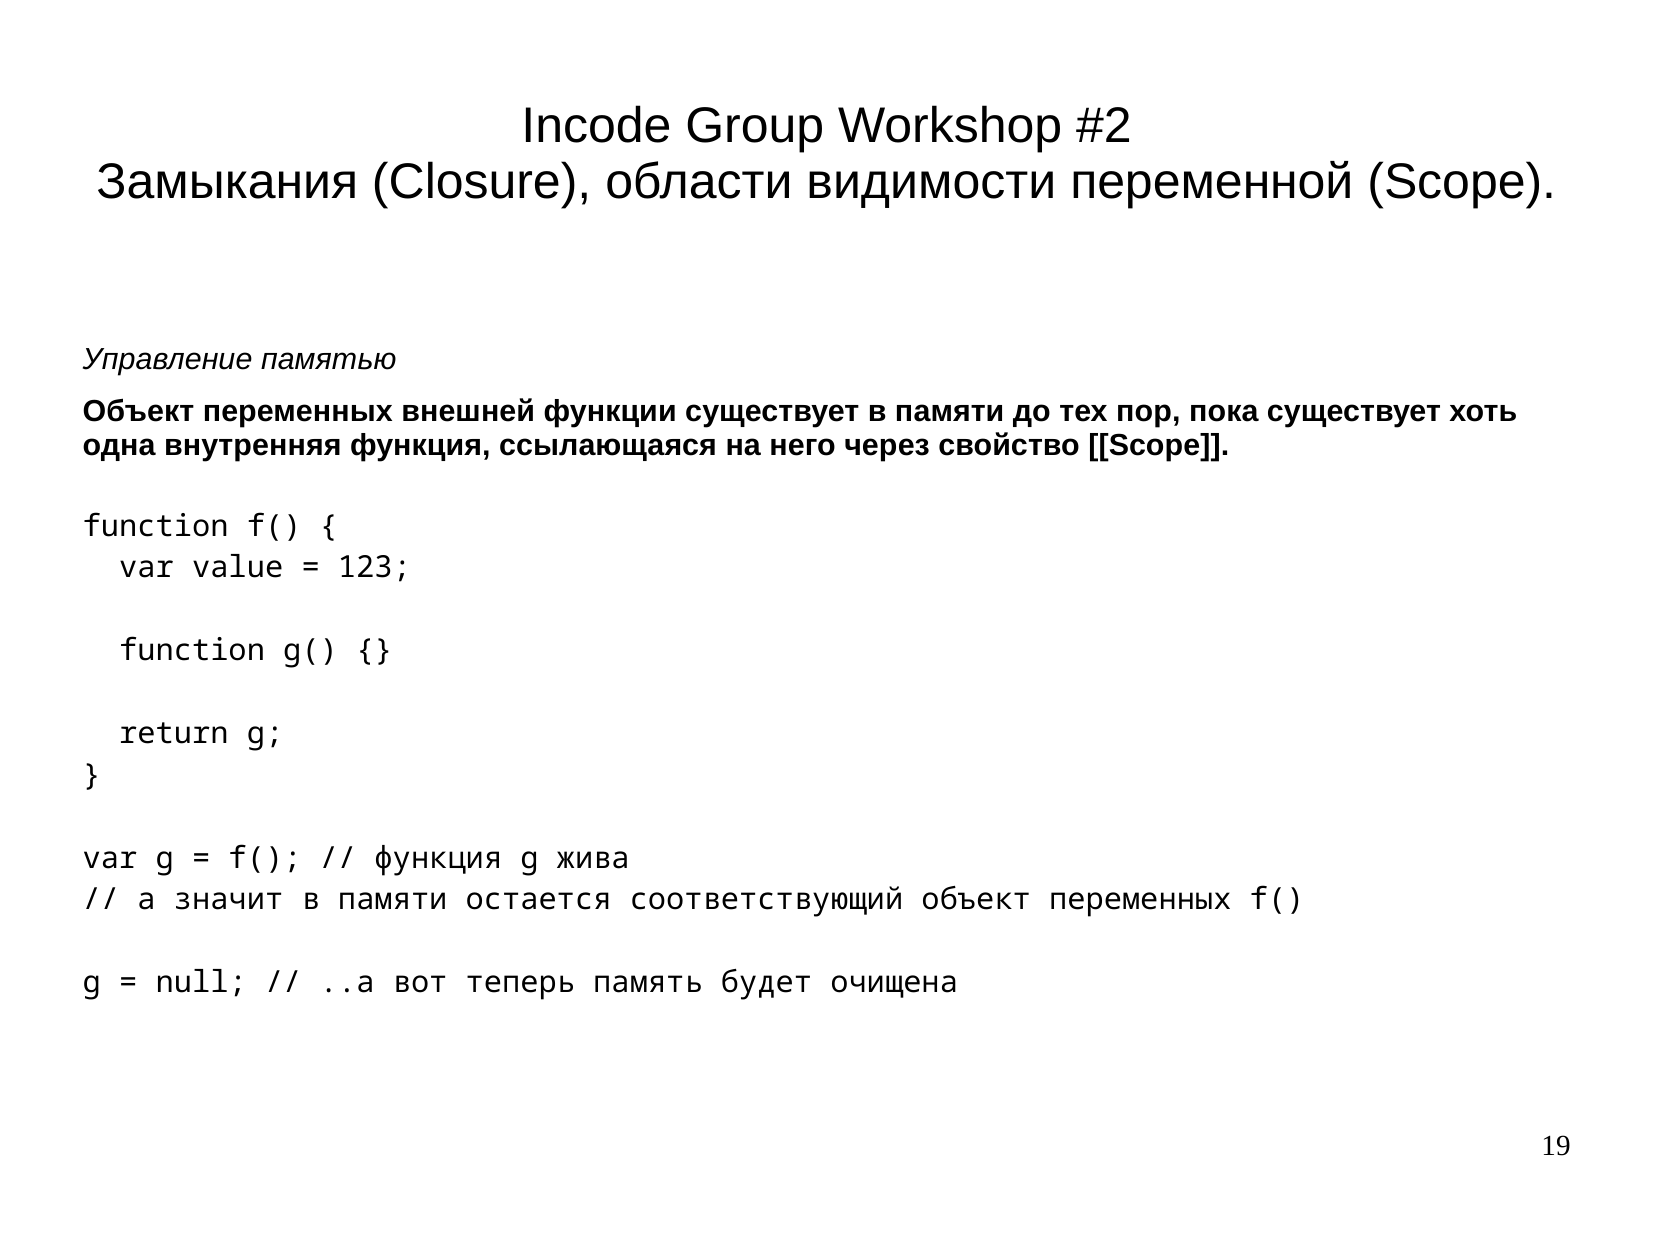

# Incode Group Workshop #2 Замыкания (Closure), области видимости переменной (Scope).
Управление памятью
Объект переменных внешней функции существует в памяти до тех пор, пока существует хоть одна внутренняя функция, ссылающаяся на него через свойство [[Scope]].
function f() {
 var value = 123;
 function g() {}
 return g;
}
var g = f(); // функция g жива
// а значит в памяти остается соответствующий объект переменных f()
g = null; // ..а вот теперь память будет очищена
19